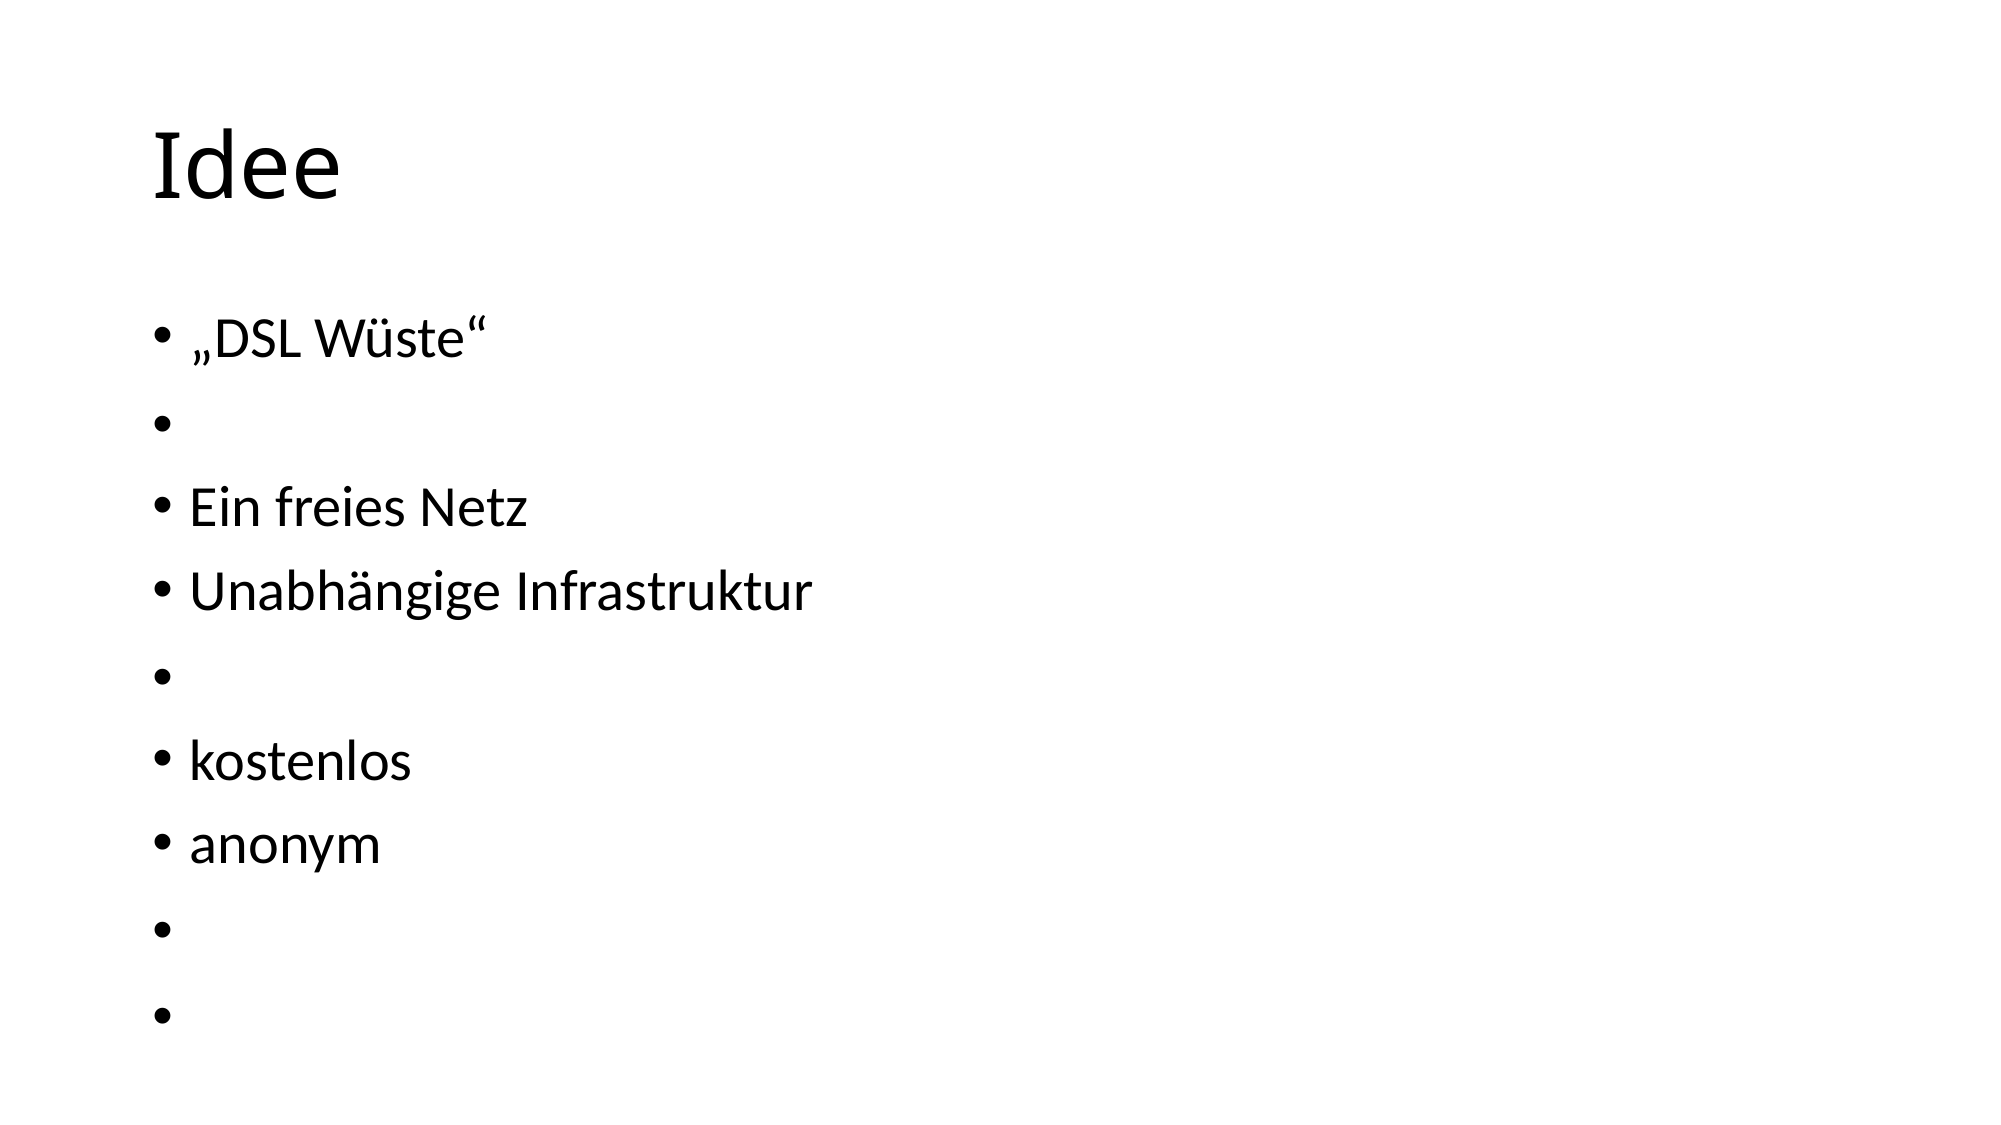

# Idee
„DSL Wüste“
Ein freies Netz
Unabhängige Infrastruktur
kostenlos
anonym